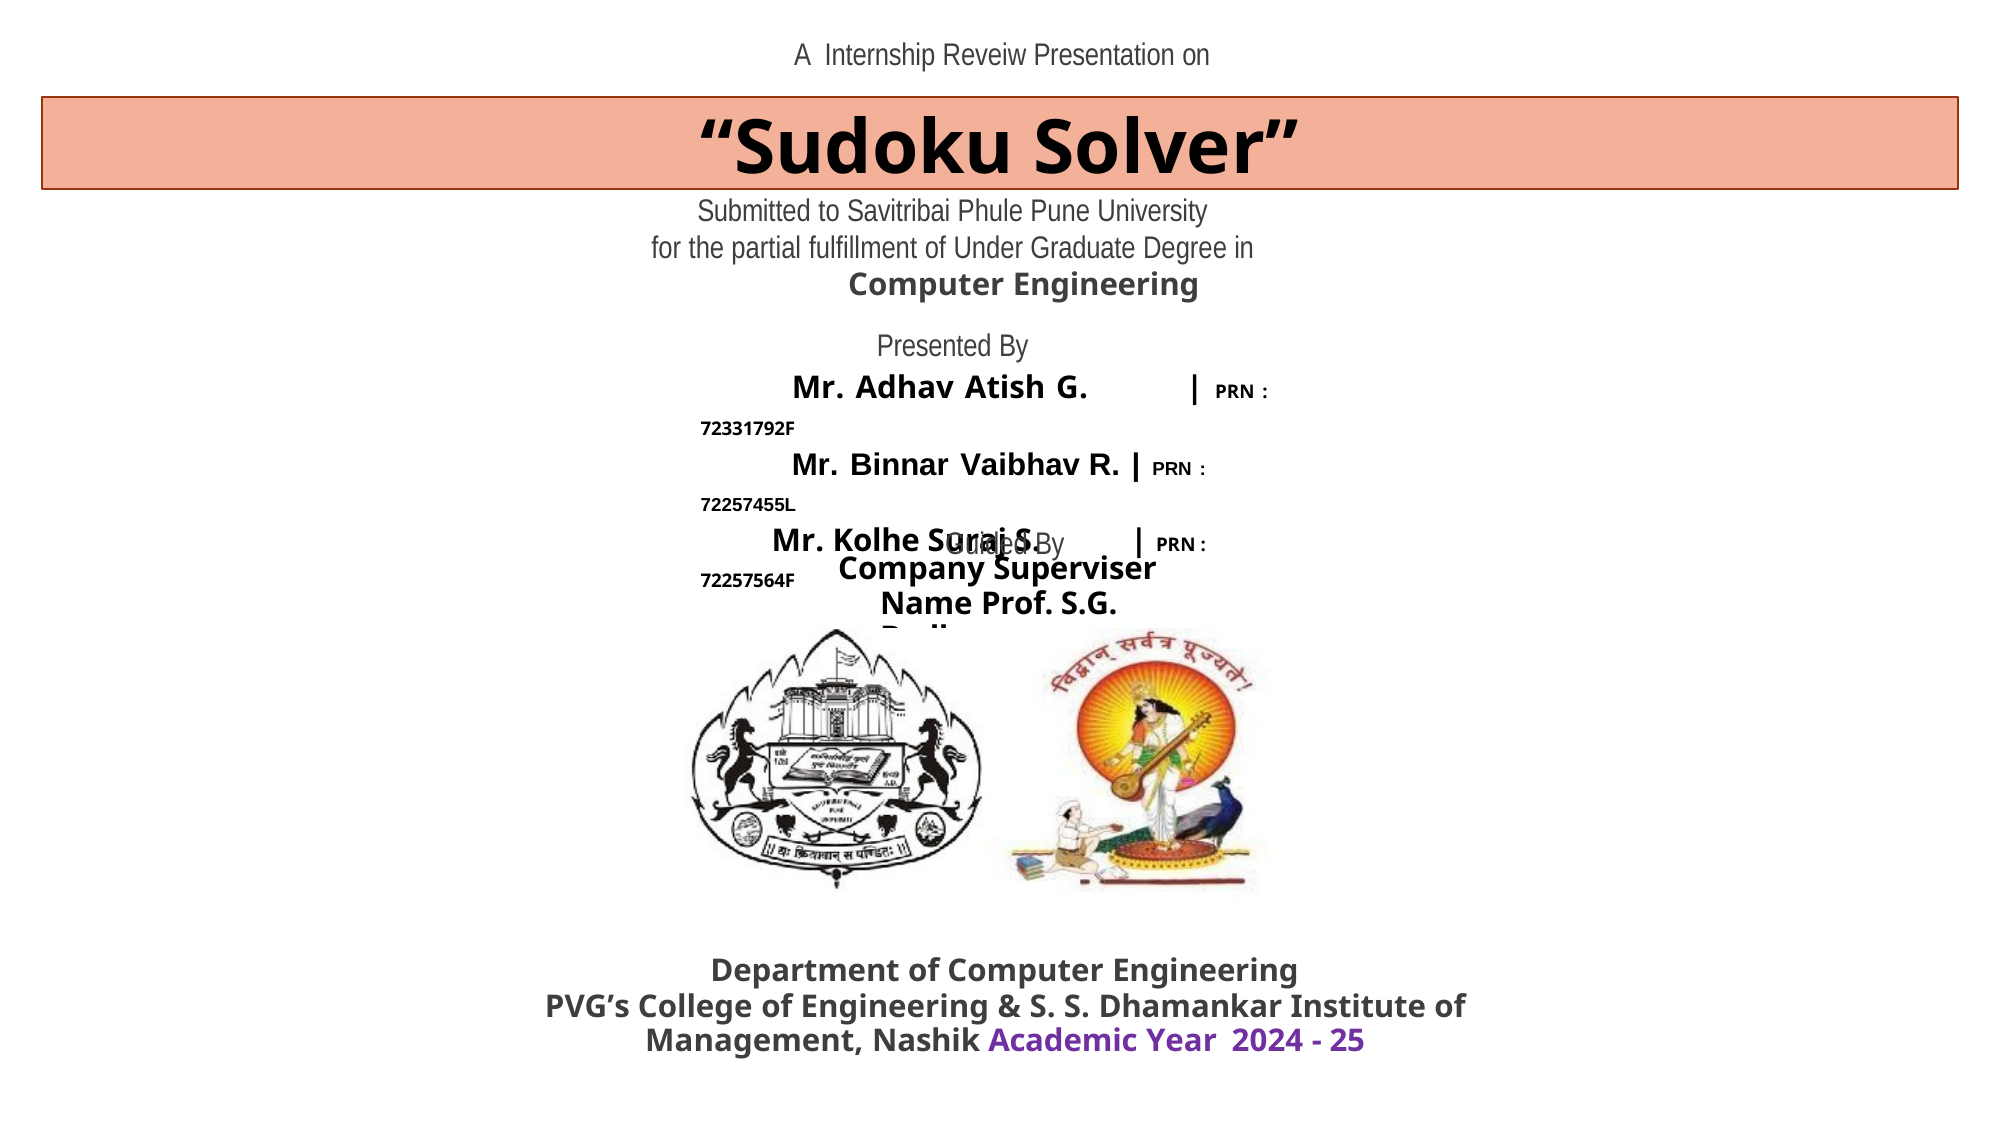

# A Internship Reveiw Presentation on
“Sudoku Solver”
Submitted to Savitribai Phule Pune University
for the partial fulfillment of Under Graduate Degree in
 Computer Engineering
Presented By
 Mr. Adhav Atish G. | PRN : 72331792F
 Mr. Binnar Vaibhav R. | PRN : 72257455L
 Mr. Kolhe Suraj S. | PRN : 72257564F
Guided By
Company Superviser Name Prof. S.G. Bodke
Department of Computer Engineering
PVG’s College of Engineering & S. S. Dhamankar Institute of Management, Nashik Academic Year 2024 - 25